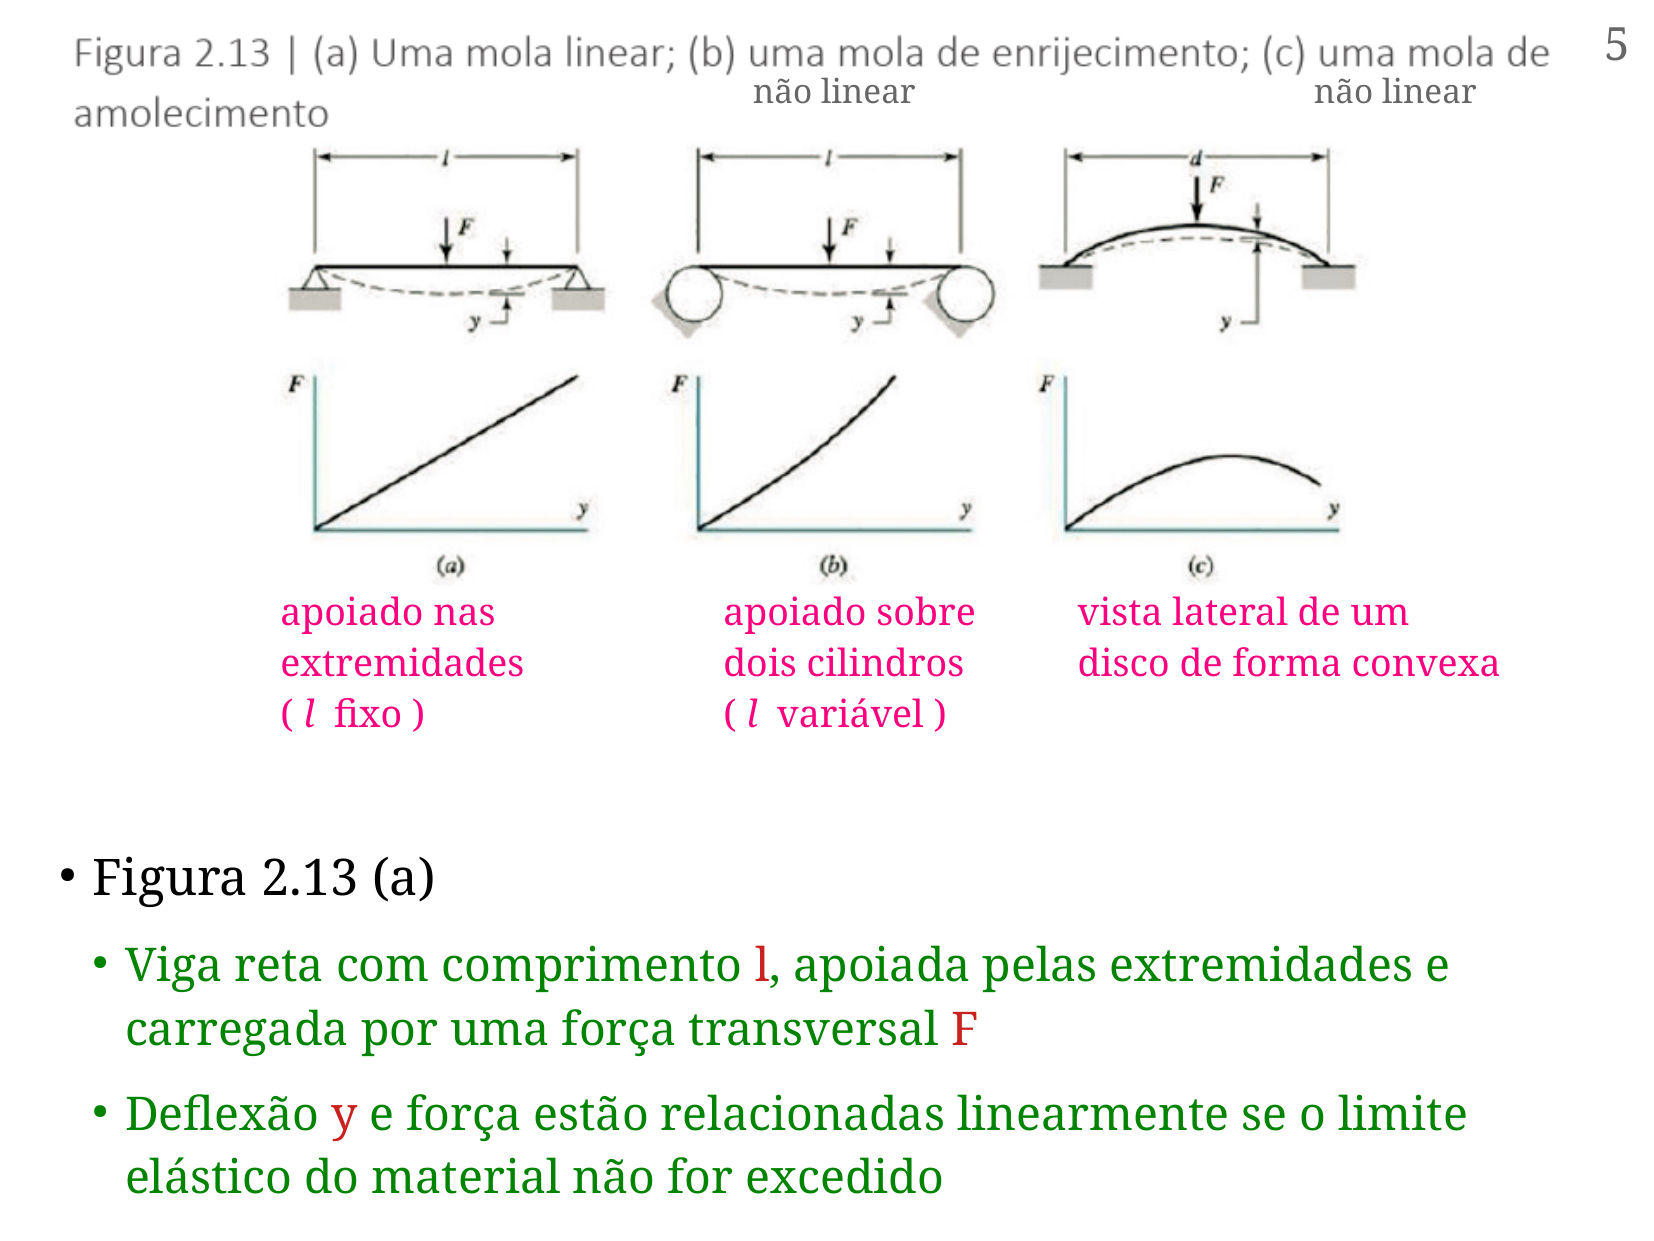

5
#
não linear
não linear
apoiado nas extremidades
( l fixo )
apoiado sobre dois cilindros
( l variável )
vista lateral de um disco de forma convexa
Figura 2.13 (a)
Viga reta com comprimento l, apoiada pelas extremidades e carregada por uma força transversal F
Deflexão y e força estão relacionadas linearmente se o limite elástico do material não for excedido